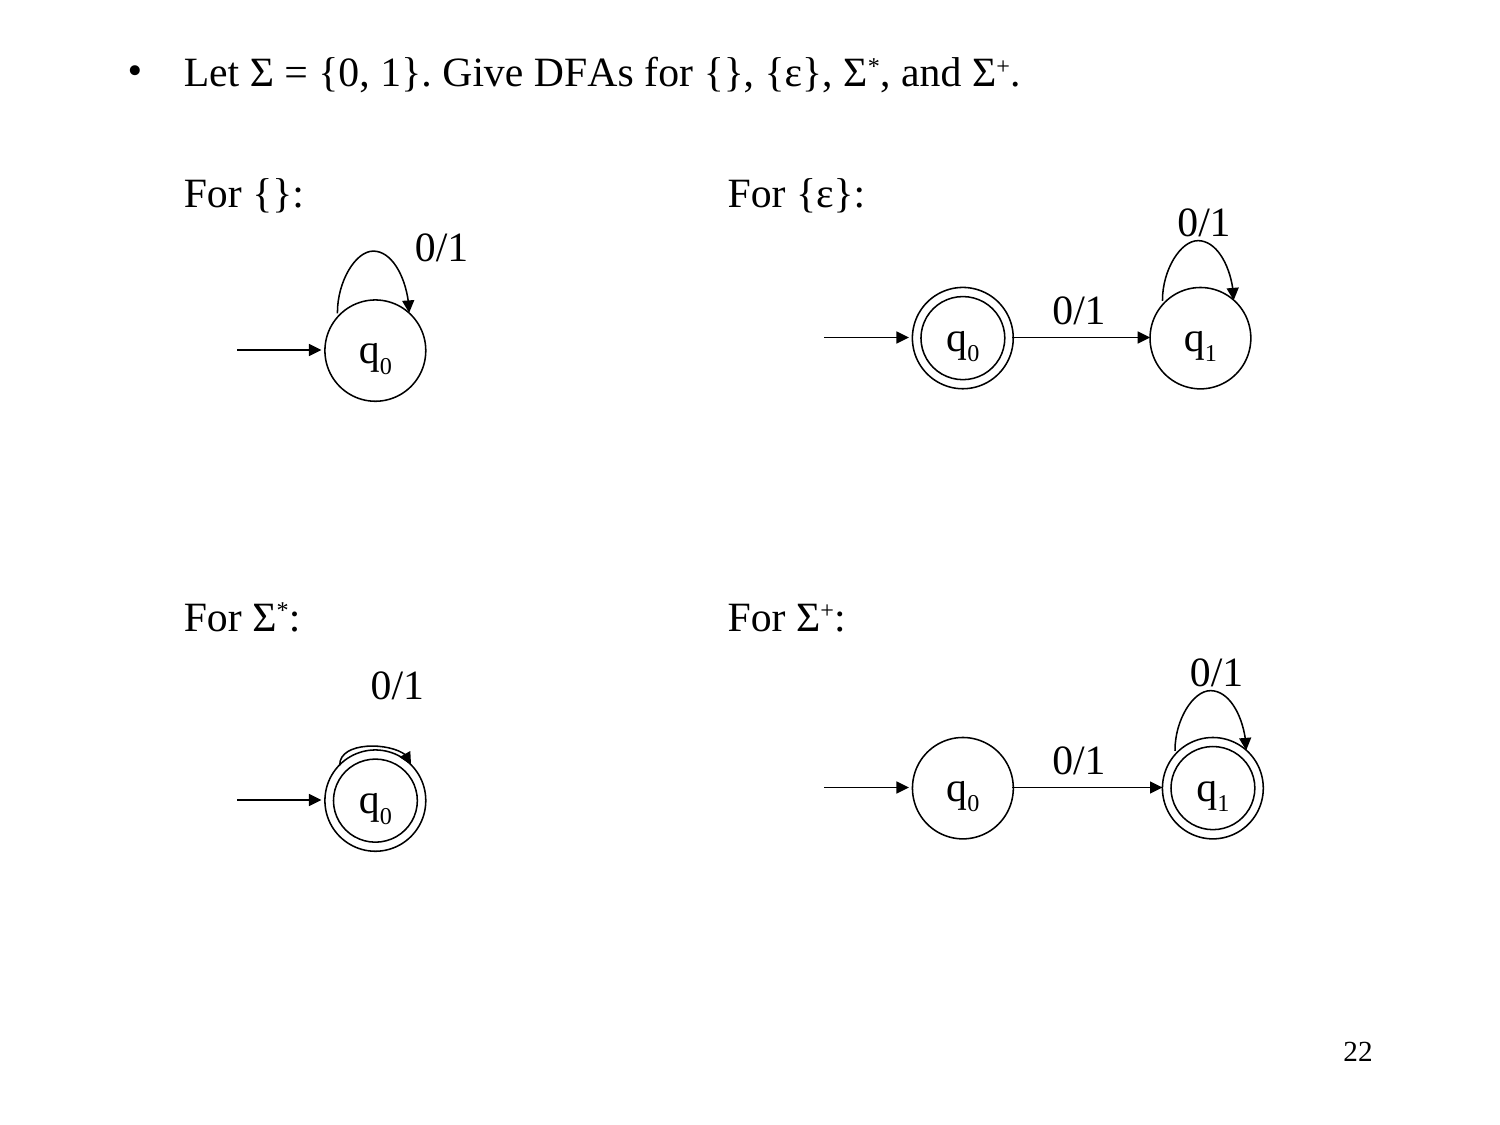

# Let Σ = {0, 1}. Give DFAs for {}, {ε}, Σ*, and Σ+.
	For {}:			For {ε}:
	For Σ*:			For Σ+:
0/1
0/1
q0
q1
0/1
q0
0/1
0/1
q0
q1
0/1
q0